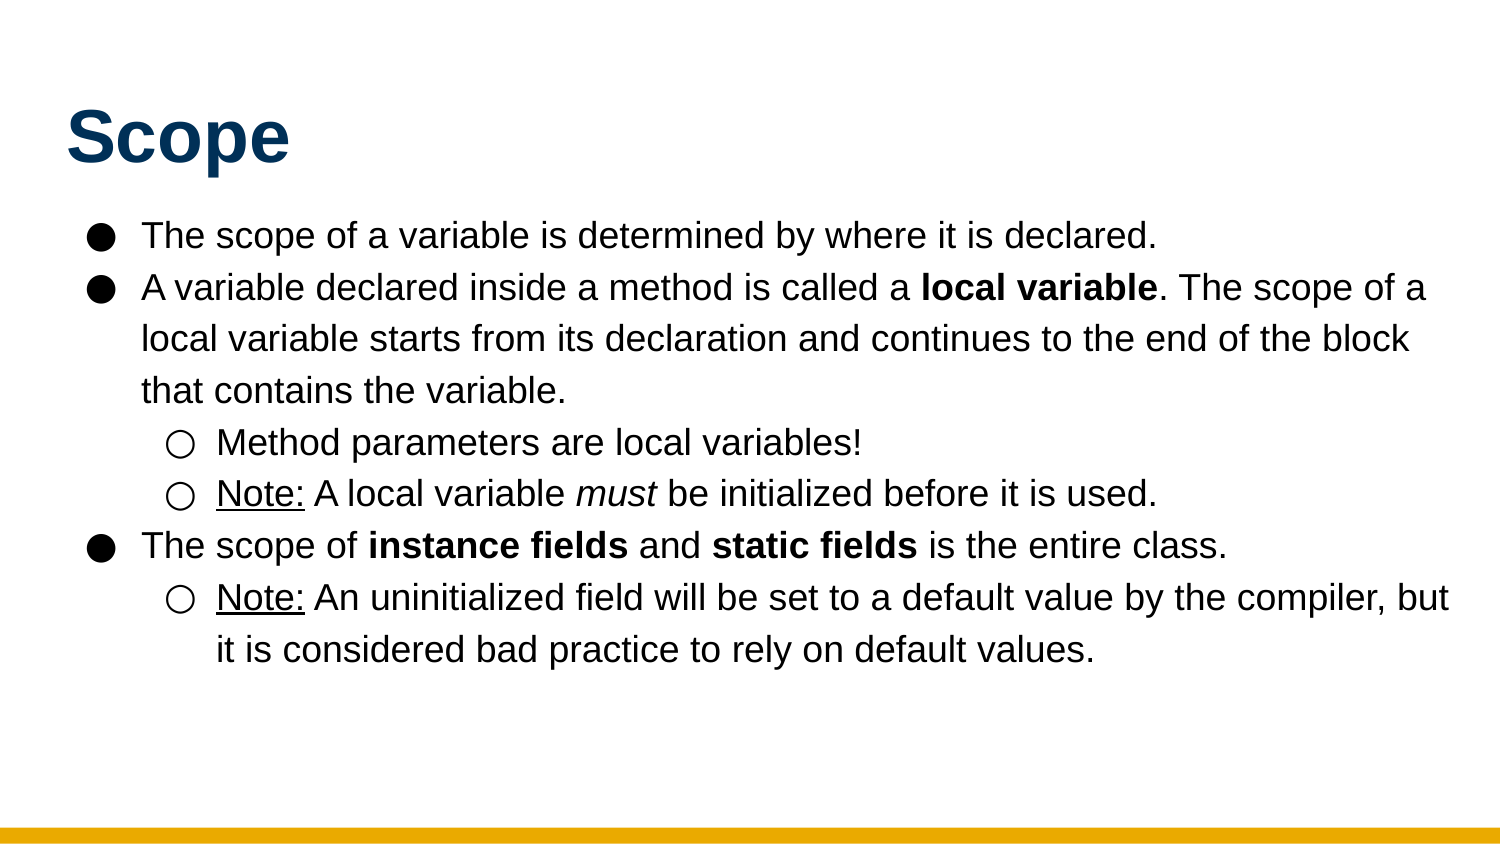

Scope
# The scope of a variable is determined by where it is declared.
A variable declared inside a method is called a local variable. The scope of a local variable starts from its declaration and continues to the end of the block that contains the variable.
Method parameters are local variables!
Note: A local variable must be initialized before it is used.
The scope of instance fields and static fields is the entire class.
Note: An uninitialized field will be set to a default value by the compiler, but it is considered bad practice to rely on default values.